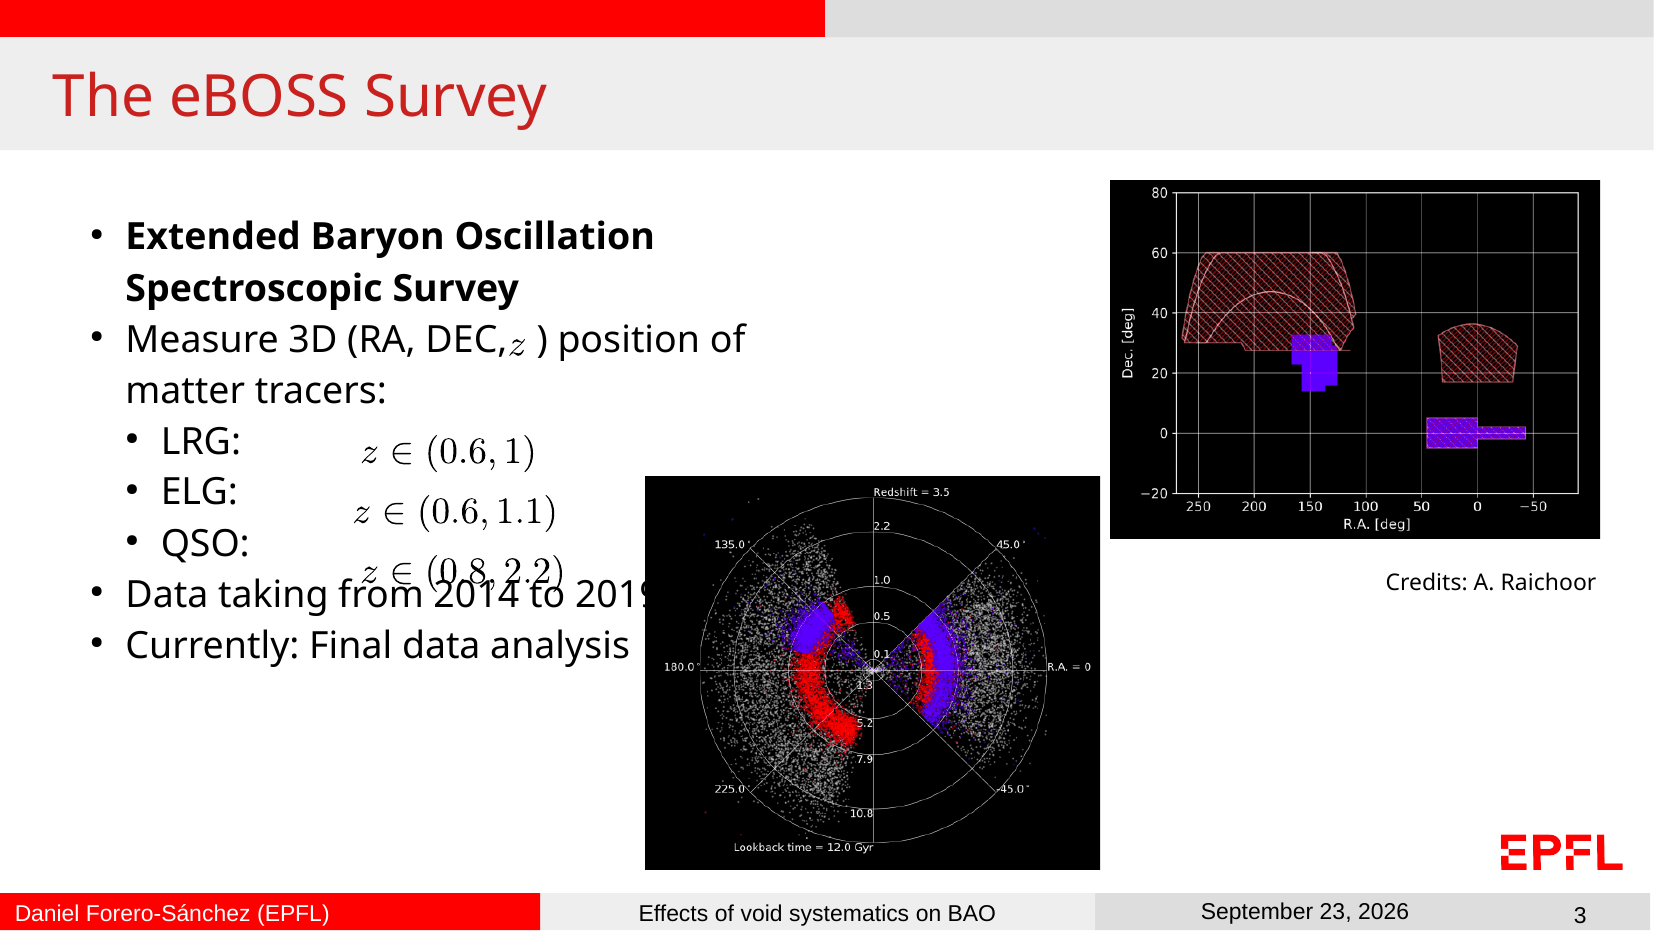

# The eBOSS Survey
Extended Baryon Oscillation Spectroscopic Survey
Measure 3D (RA, DEC, ) position of matter tracers:
LRG:
ELG:
QSO:
Data taking from 2014 to 2019
Currently: Final data analysis
Credits: A. Raichoor
Effects of void systematics on BAO
3